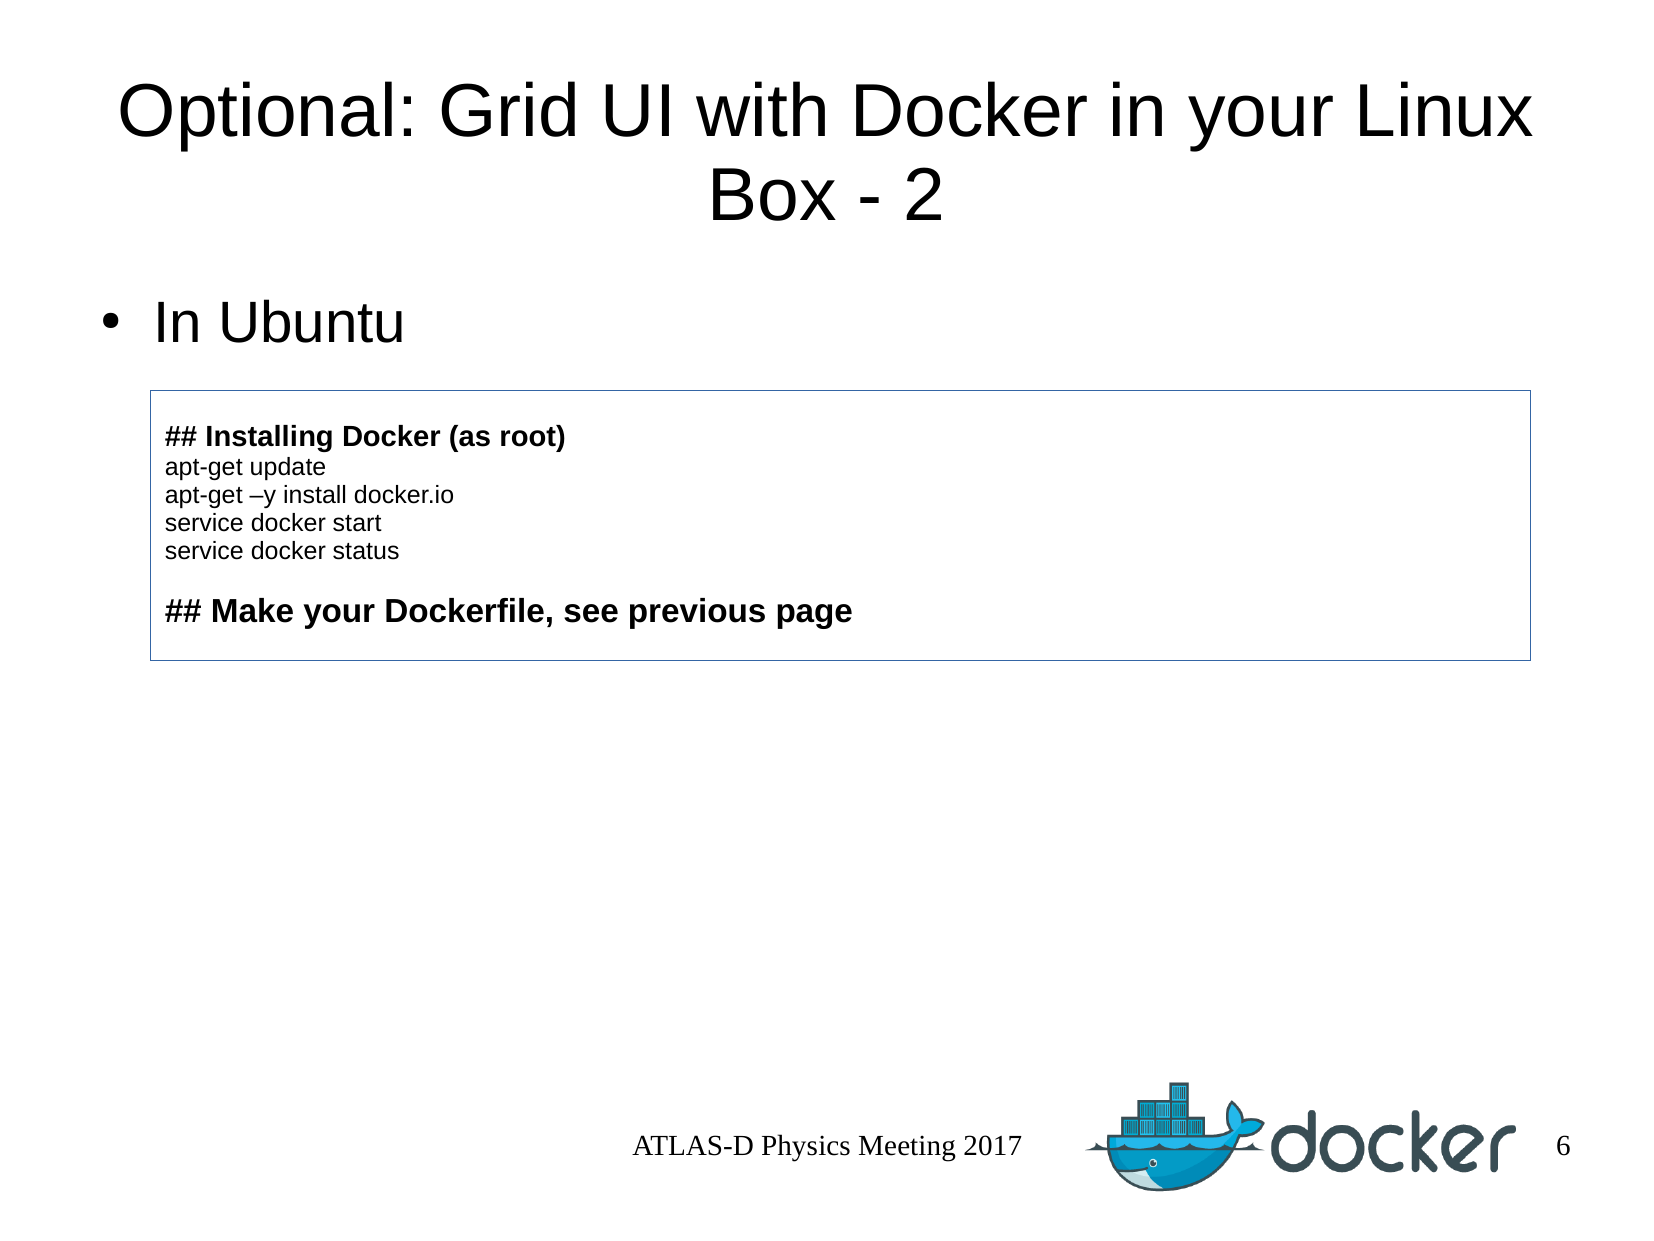

# Optional: Grid UI with Docker in your Linux Box - 2
In Ubuntu
## Installing Docker (as root)
apt-get update
apt-get –y install docker.io
service docker start
service docker status
## Make your Dockerfile, see previous page
ATLAS-D Physics Meeting 2017
6